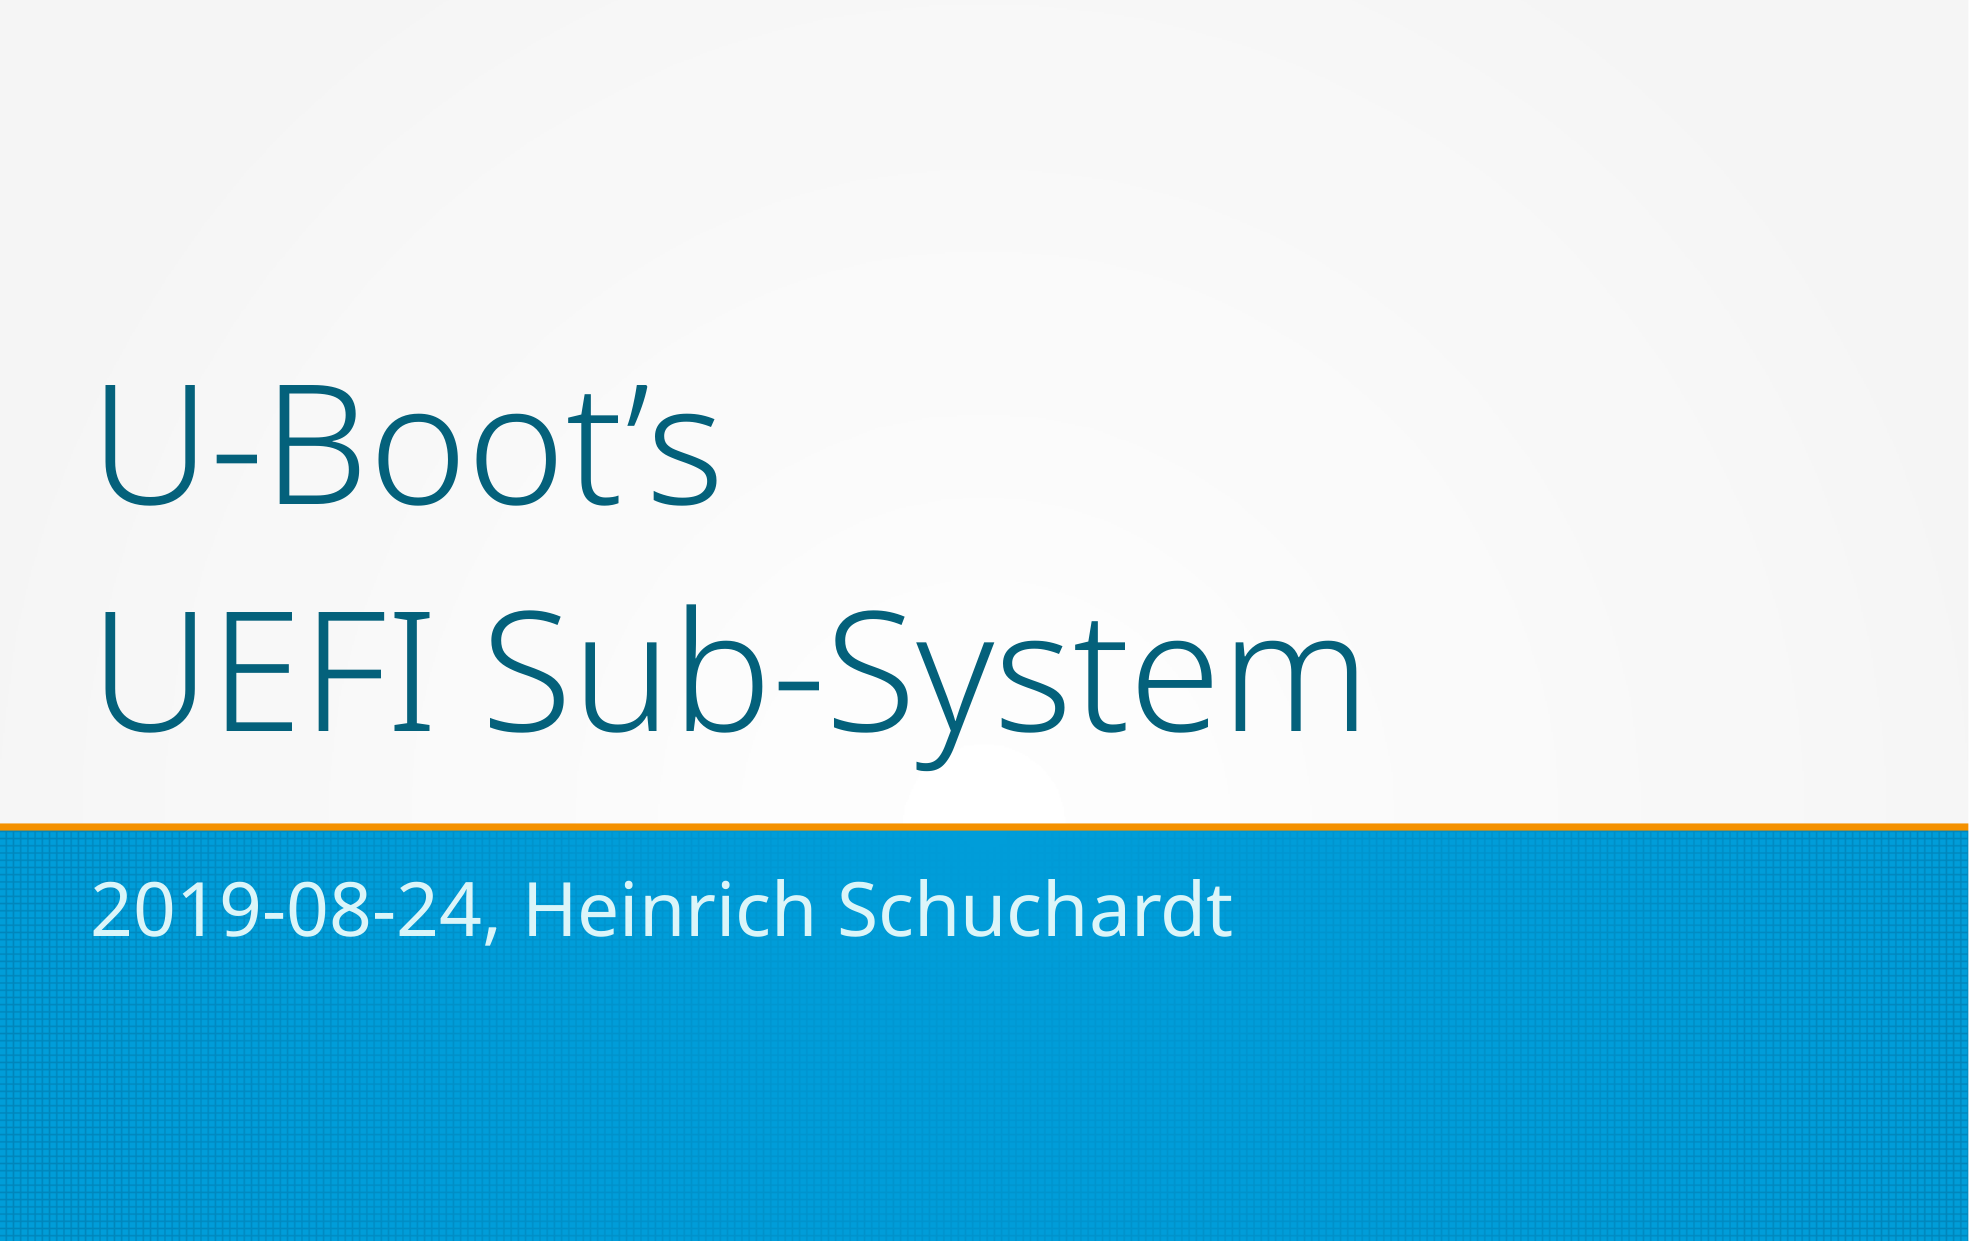

# U-Boot’s UEFI Sub-System
2019-08-24, Heinrich Schuchardt